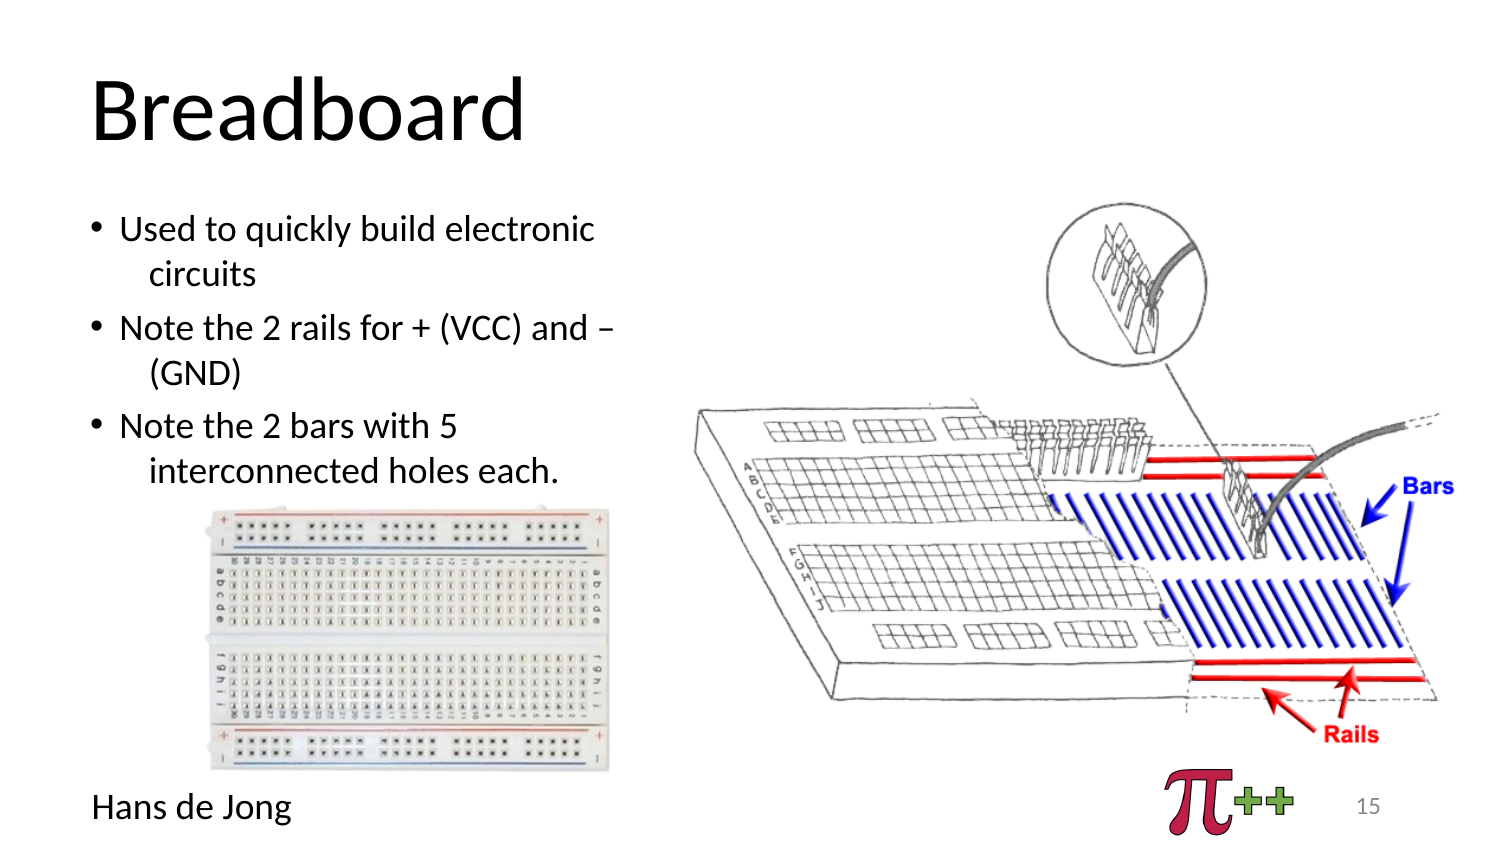

# Breadboard
Used to quickly build electronic circuits
Note the 2 rails for + (VCC) and – (GND)
Note the 2 bars with 5 interconnected holes each.
15